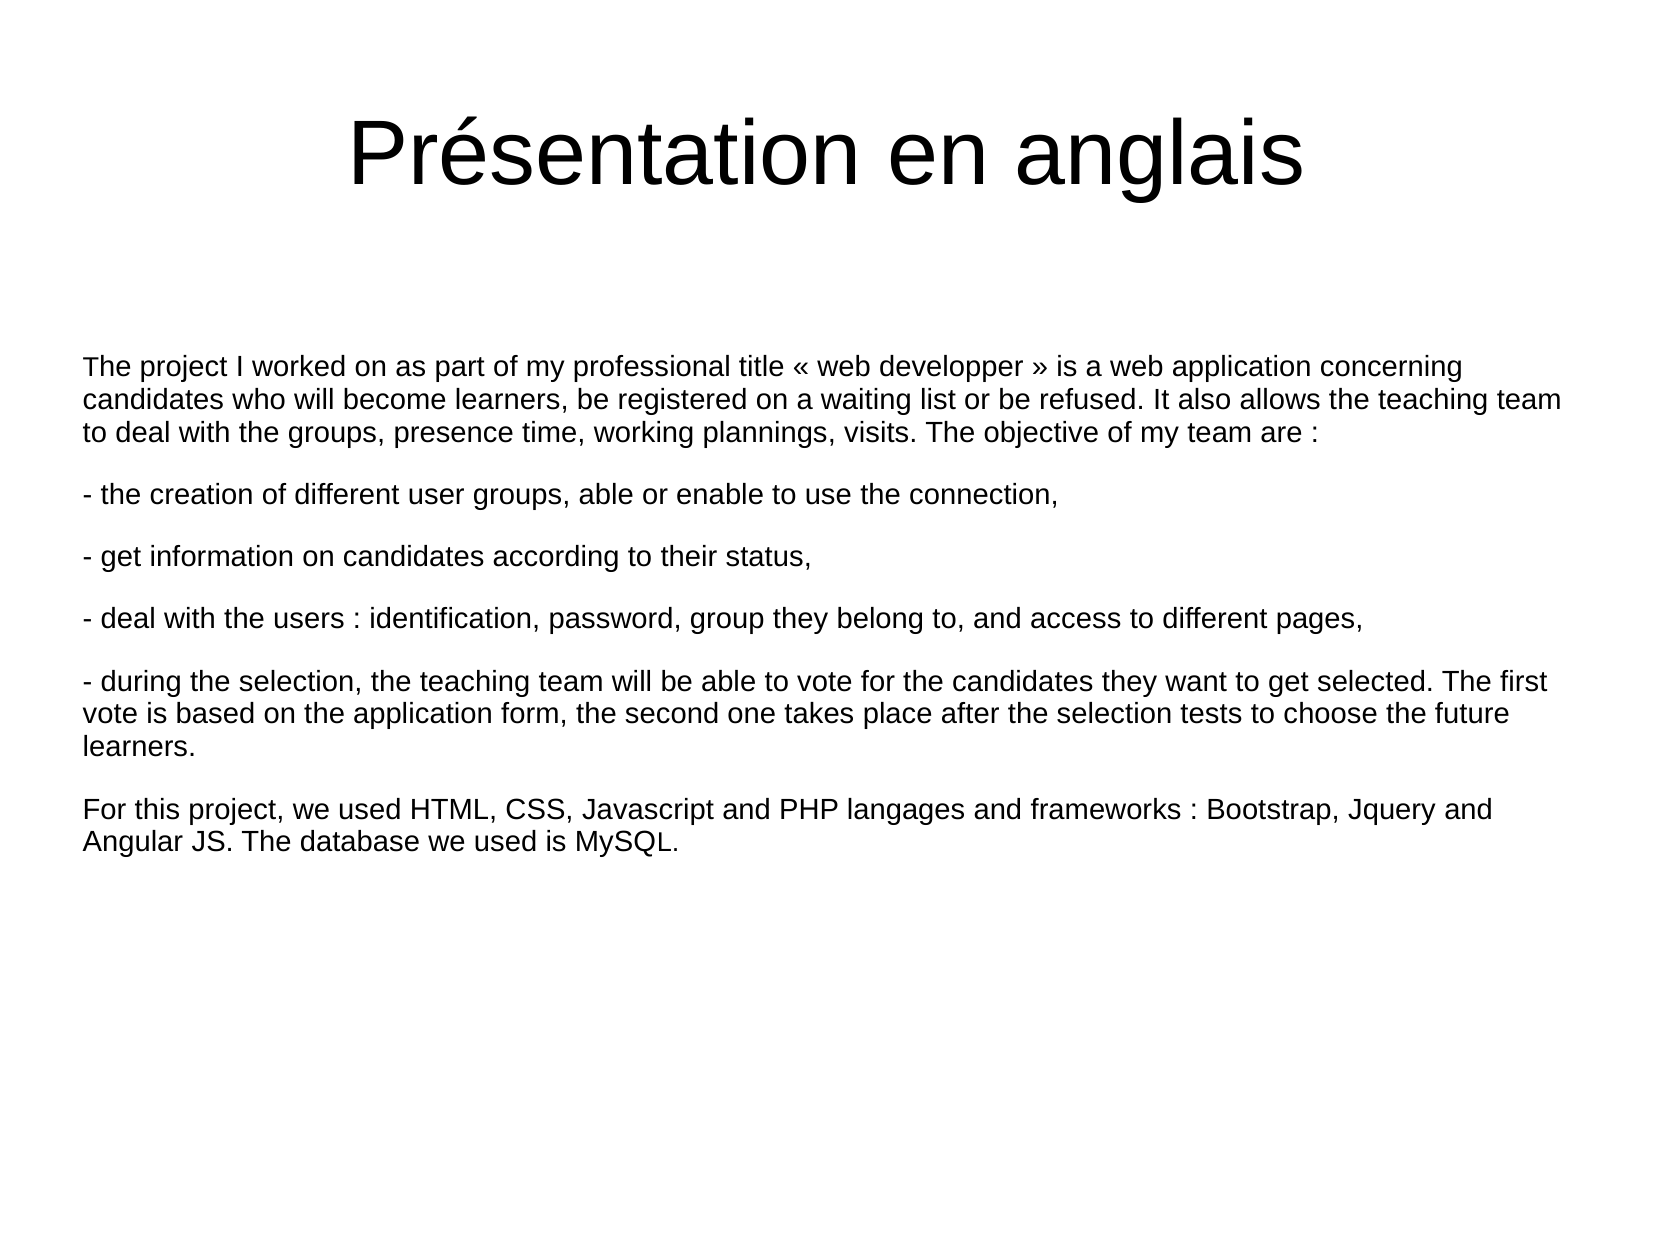

# Présentation en anglais
The project I worked on as part of my professional title « web developper » is a web application concerning candidates who will become learners, be registered on a waiting list or be refused. It also allows the teaching team to deal with the groups, presence time, working plannings, visits. The objective of my team are :
- the creation of different user groups, able or enable to use the connection,
- get information on candidates according to their status,
- deal with the users : identification, password, group they belong to, and access to different pages,
- during the selection, the teaching team will be able to vote for the candidates they want to get selected. The first vote is based on the application form, the second one takes place after the selection tests to choose the future learners.
For this project, we used HTML, CSS, Javascript and PHP langages and frameworks : Bootstrap, Jquery and Angular JS. The database we used is MySQL.